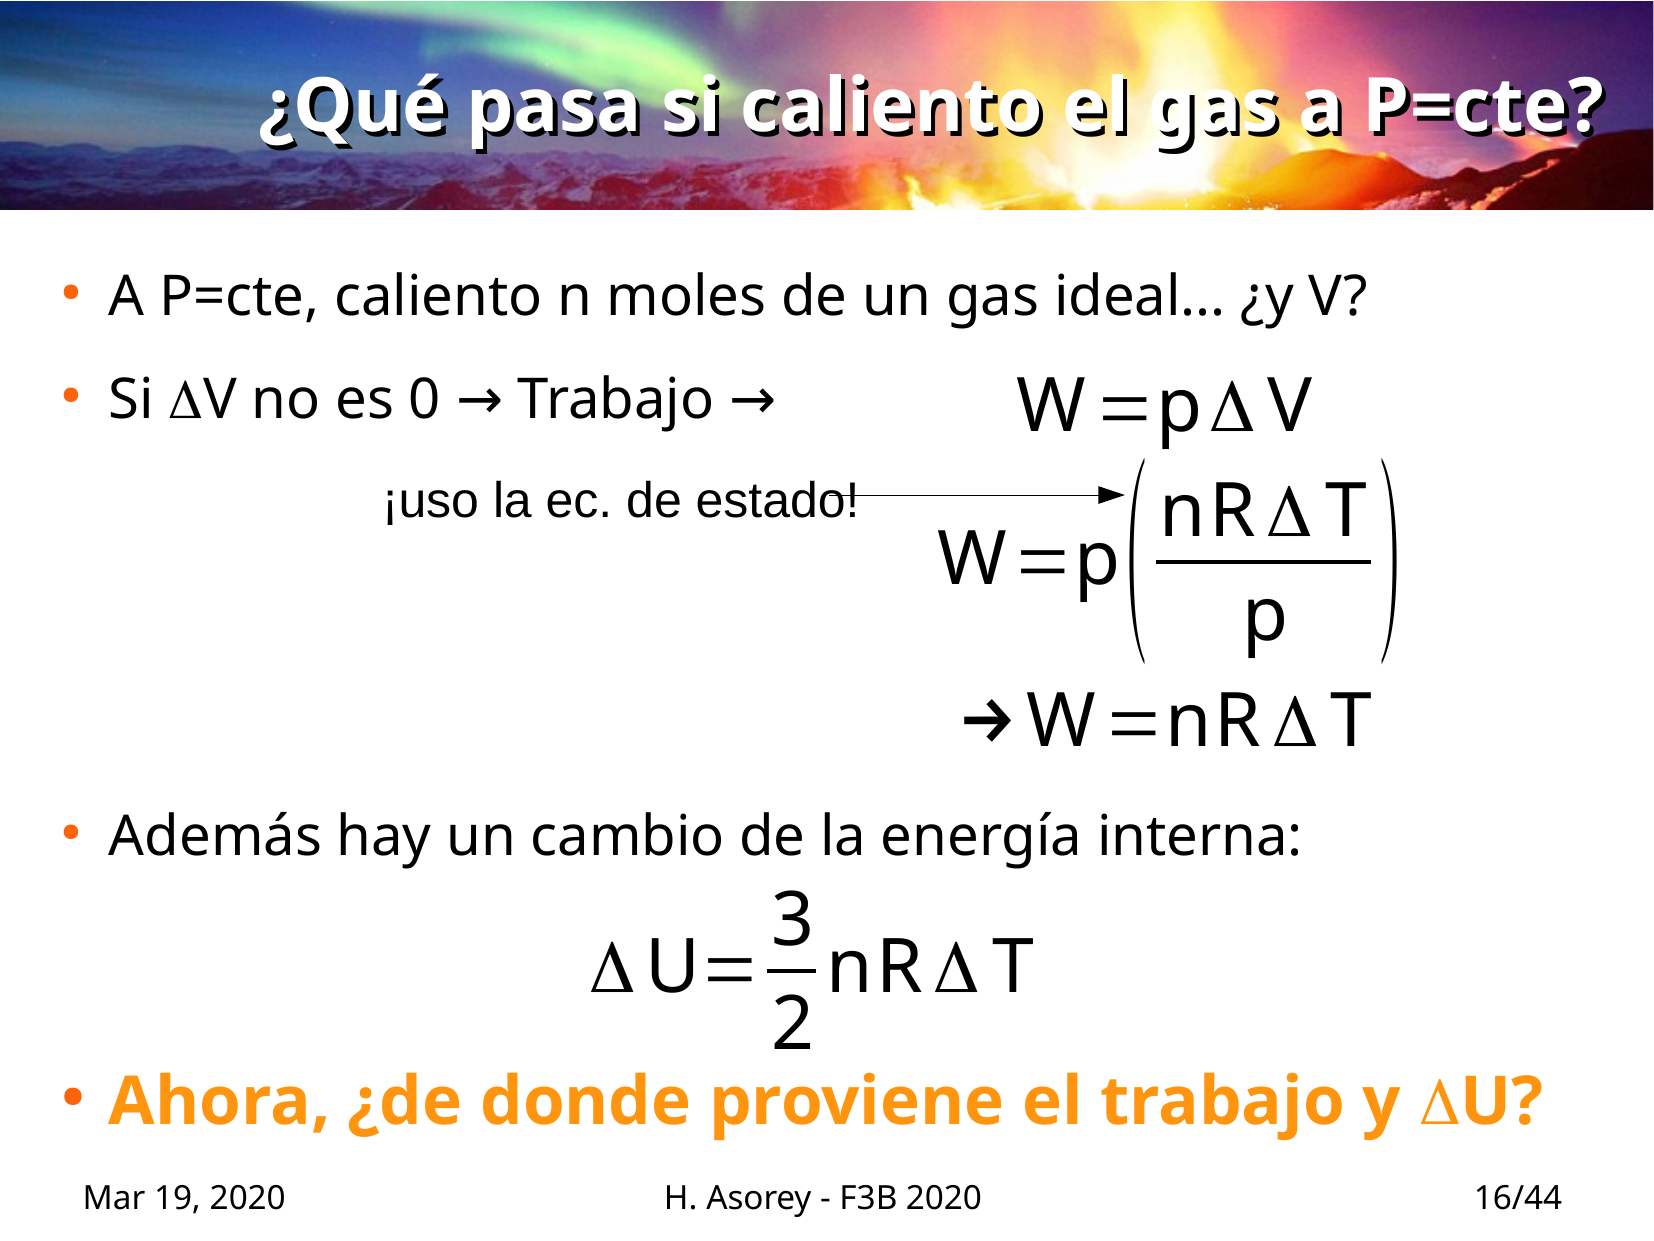

# ¿Qué pasa si caliento el gas a P=cte?
A P=cte, caliento n moles de un gas ideal... ¿y V?
Si DV no es 0 → Trabajo →
Además hay un cambio de la energía interna:
Ahora, ¿de donde proviene el trabajo y DU?
¡uso la ec. de estado!
Mar 19, 2020
H. Asorey - F3B 2020
16